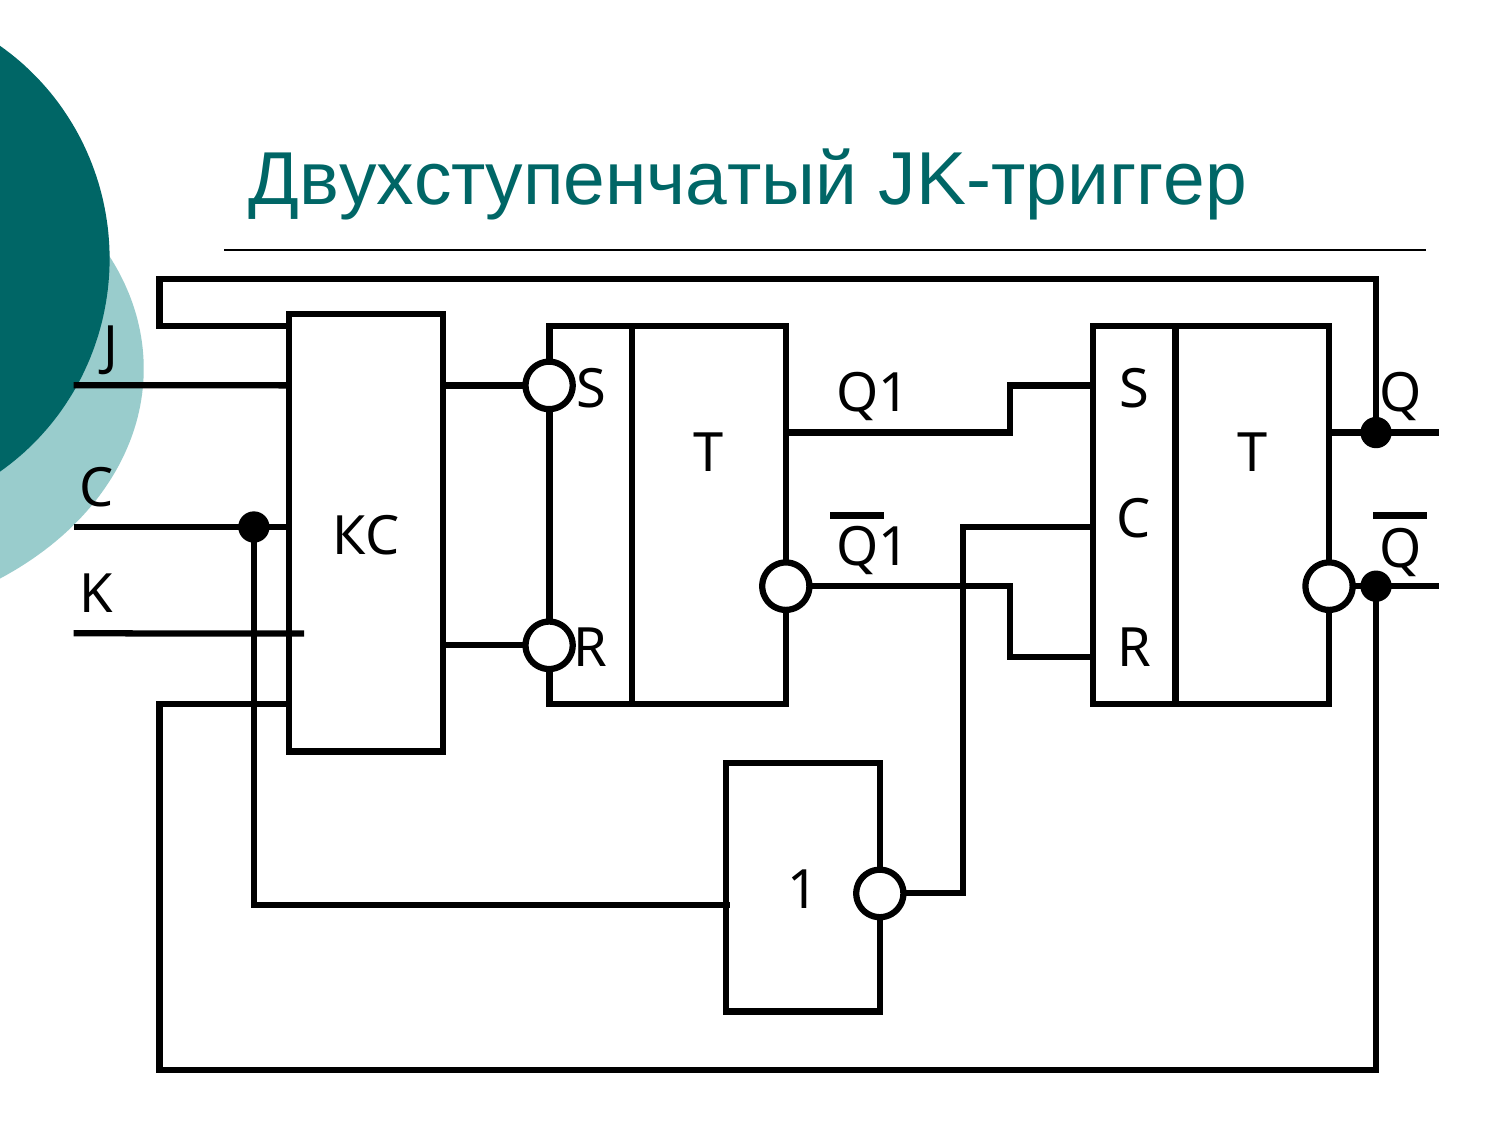

# Двухступенчатый JK-триггер
J
КС
S
R
T
S
C
R
T
Q1
Q
С
Q1
Q
K
1